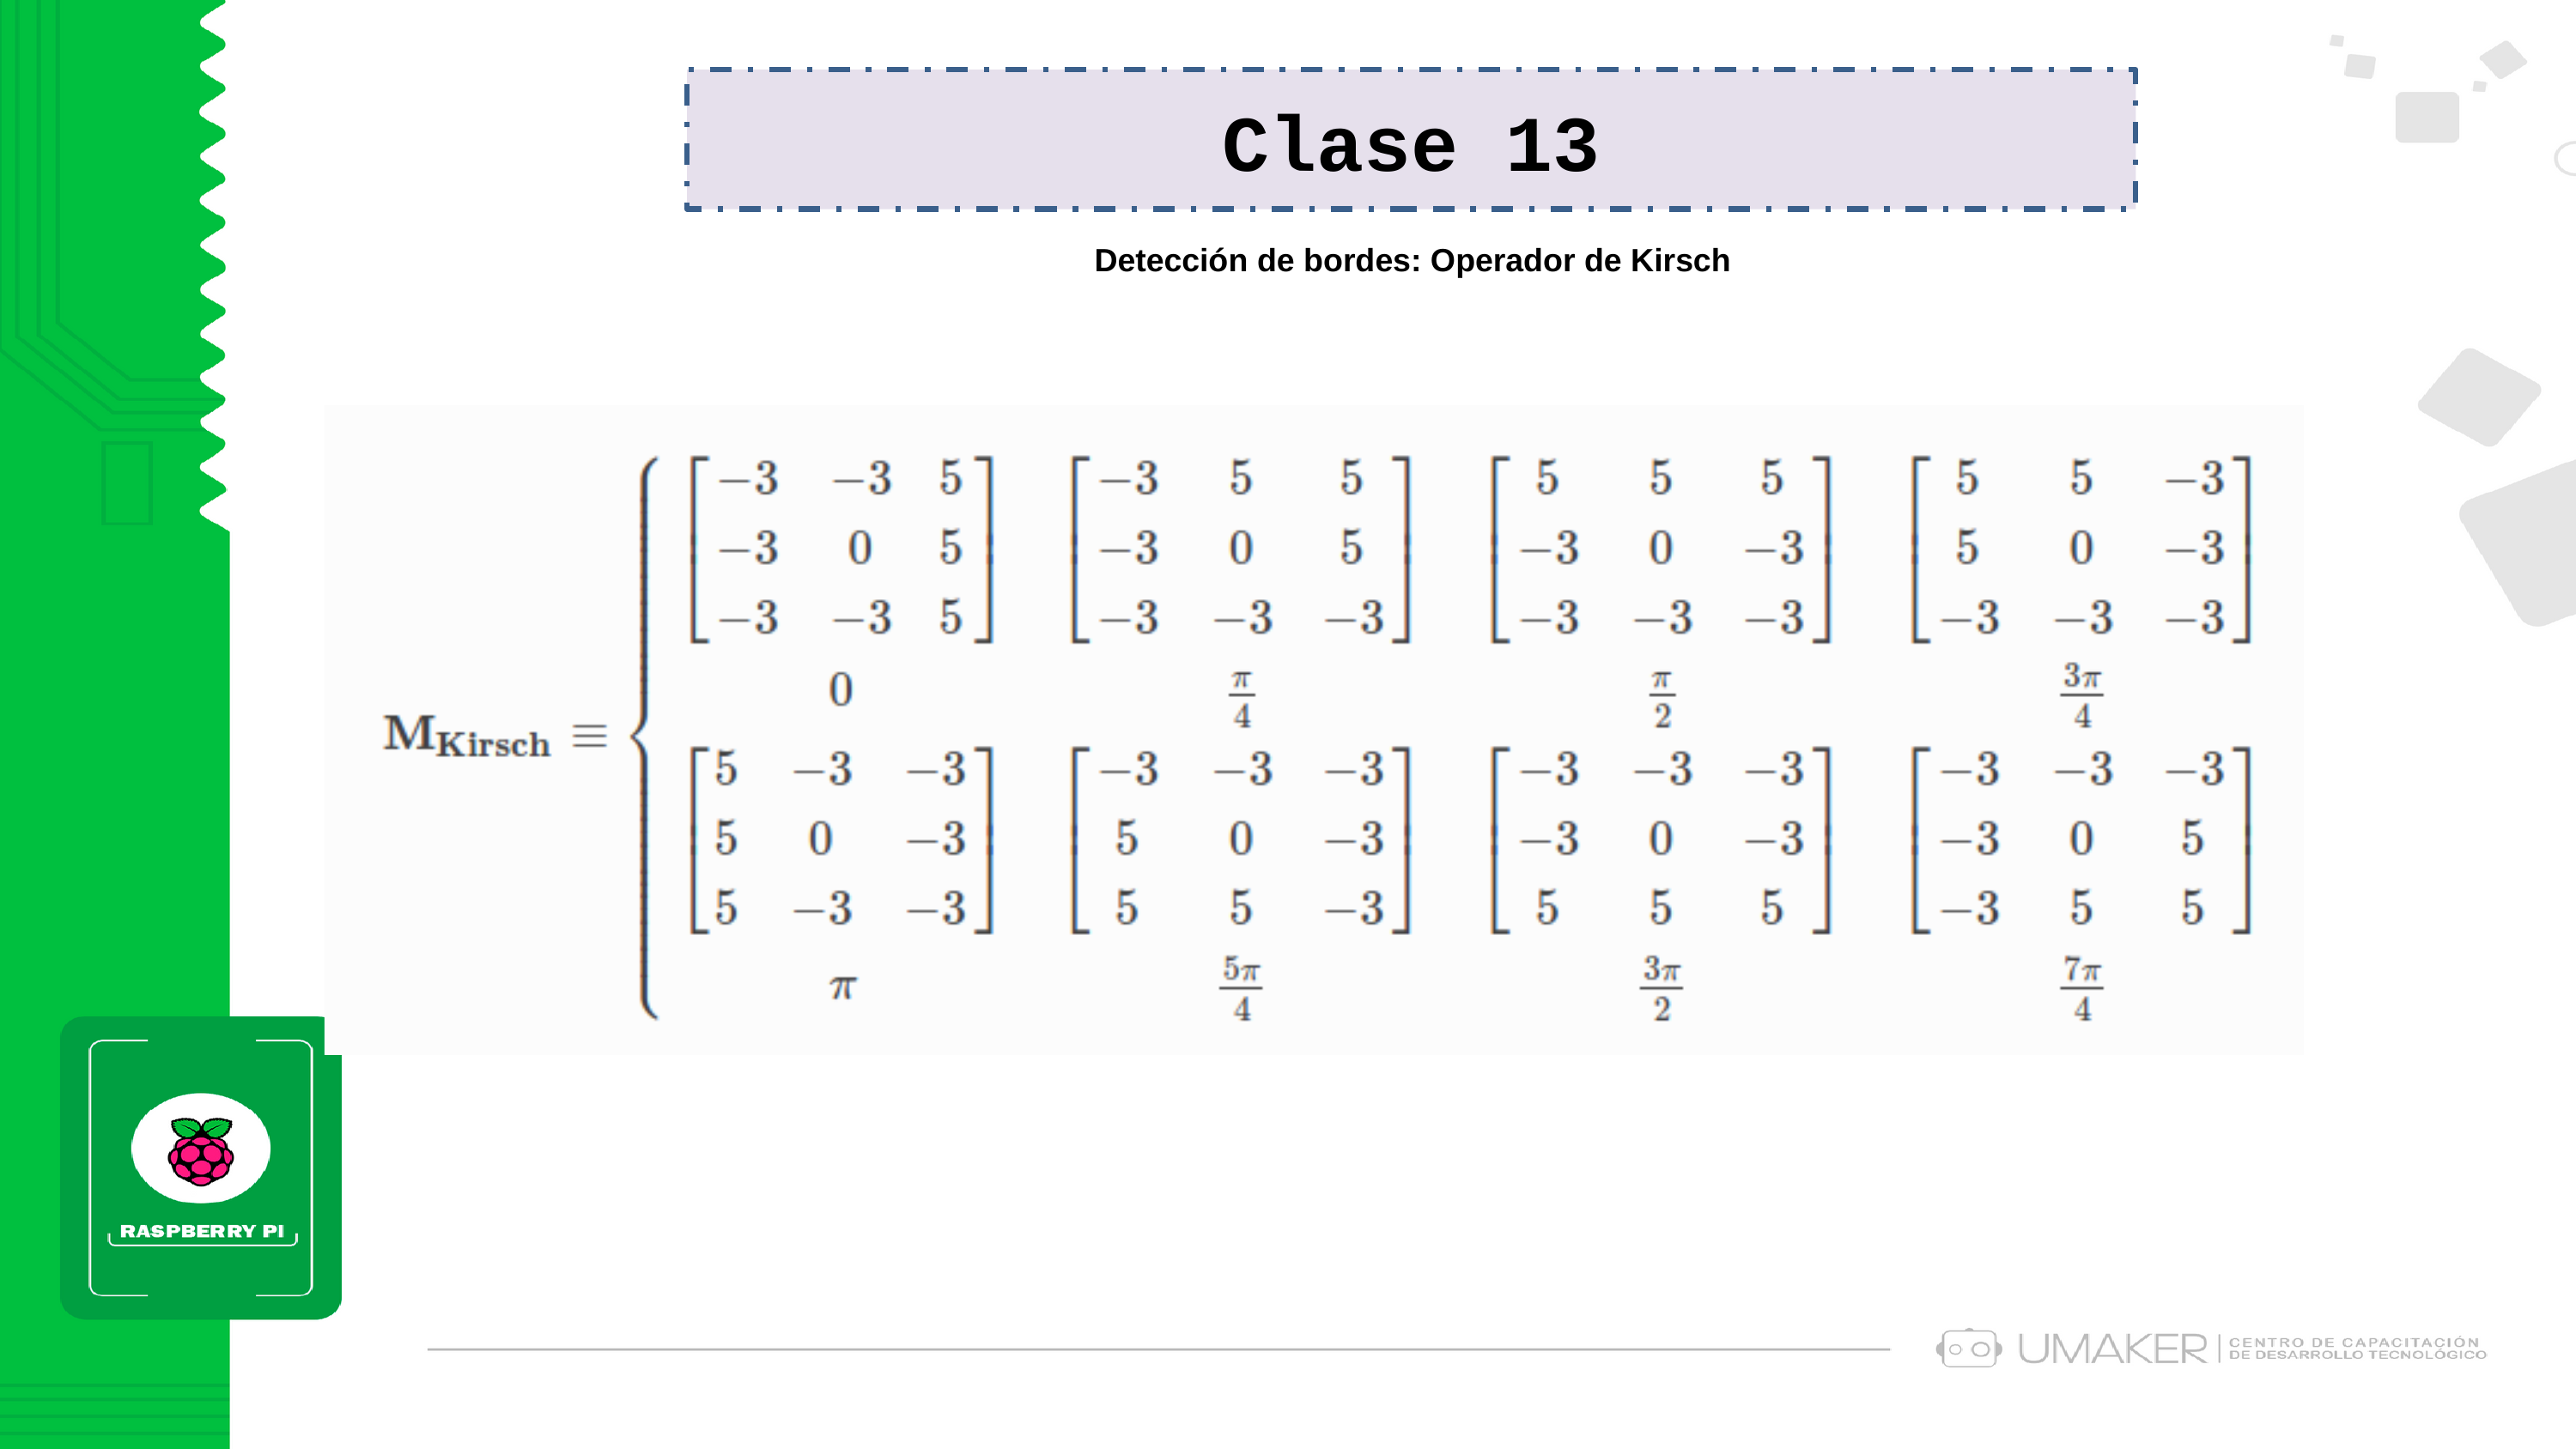

Clase 13
Detección de bordes: Operador de Kirsch